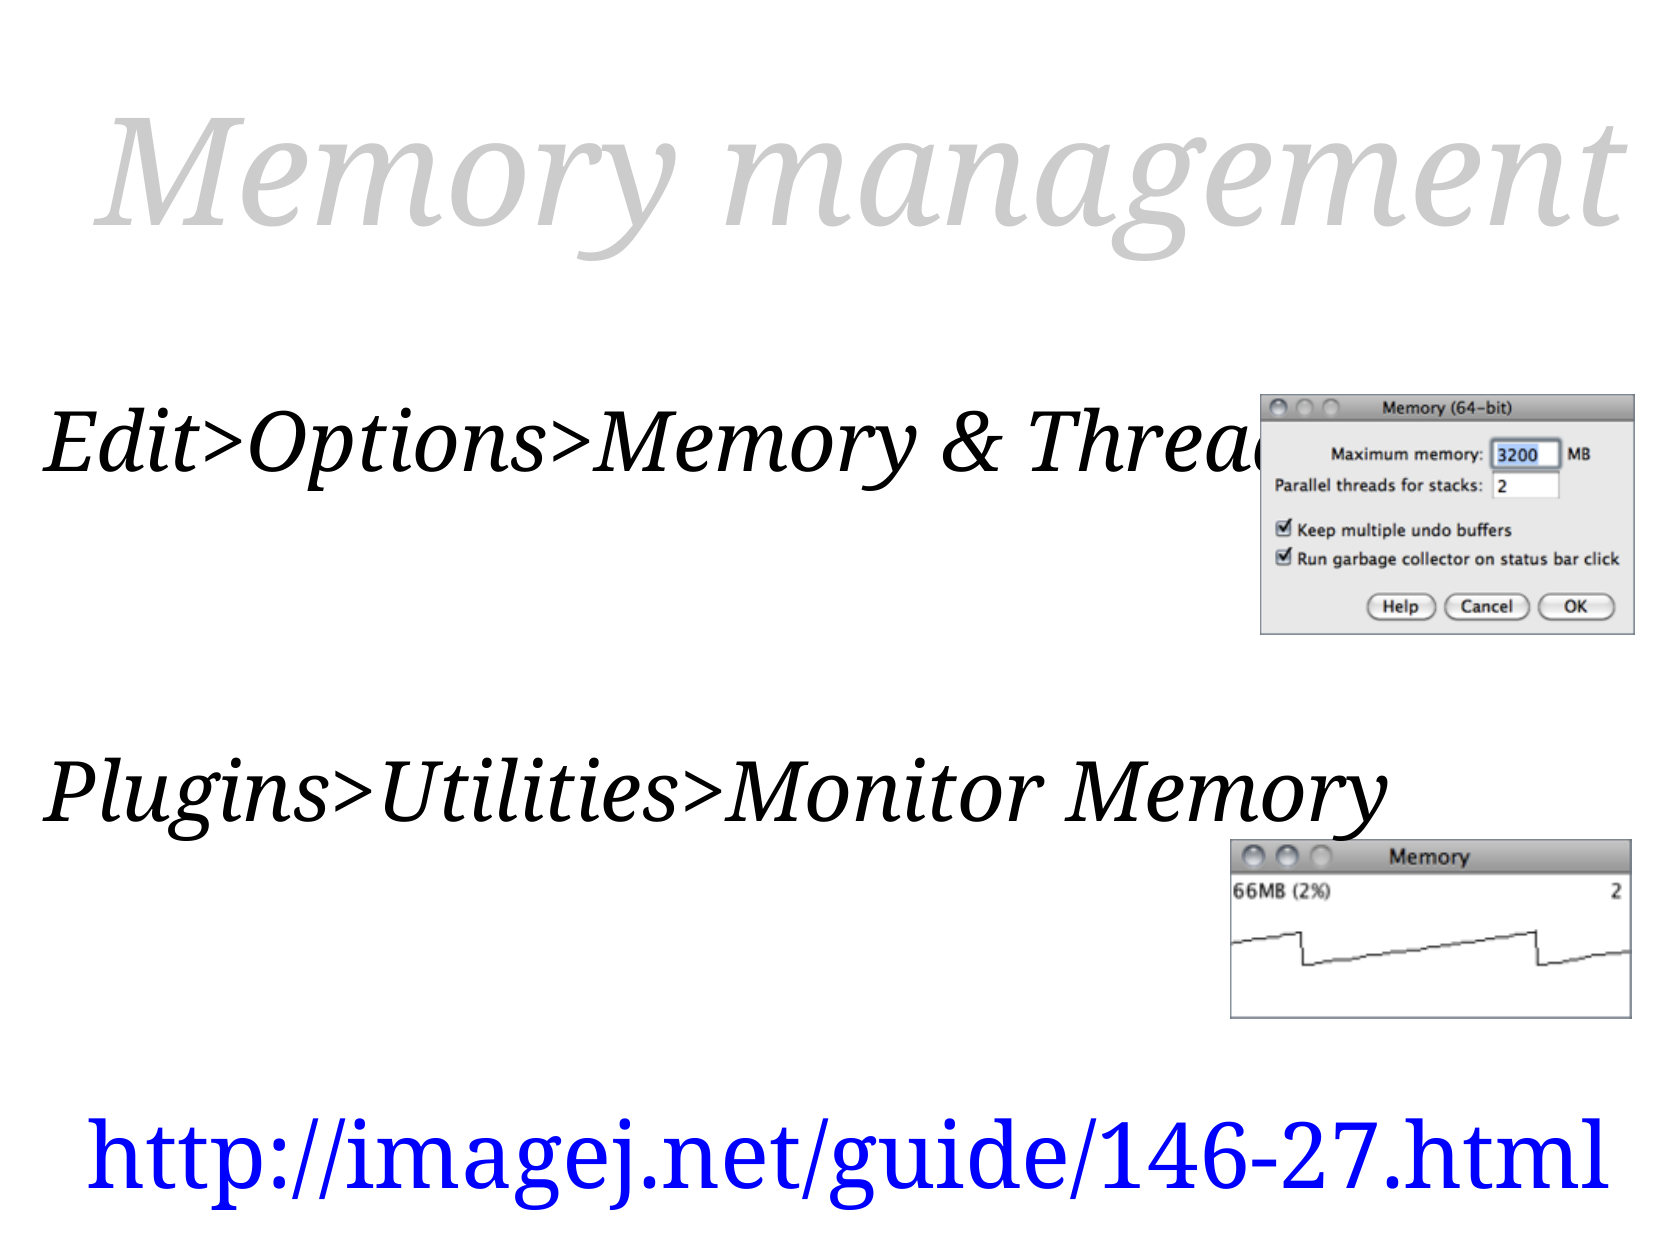

Memory management
Edit>Options>Memory & Threads
Plugins>Utilities>Monitor Memory
http://imagej.net/guide/146-27.html